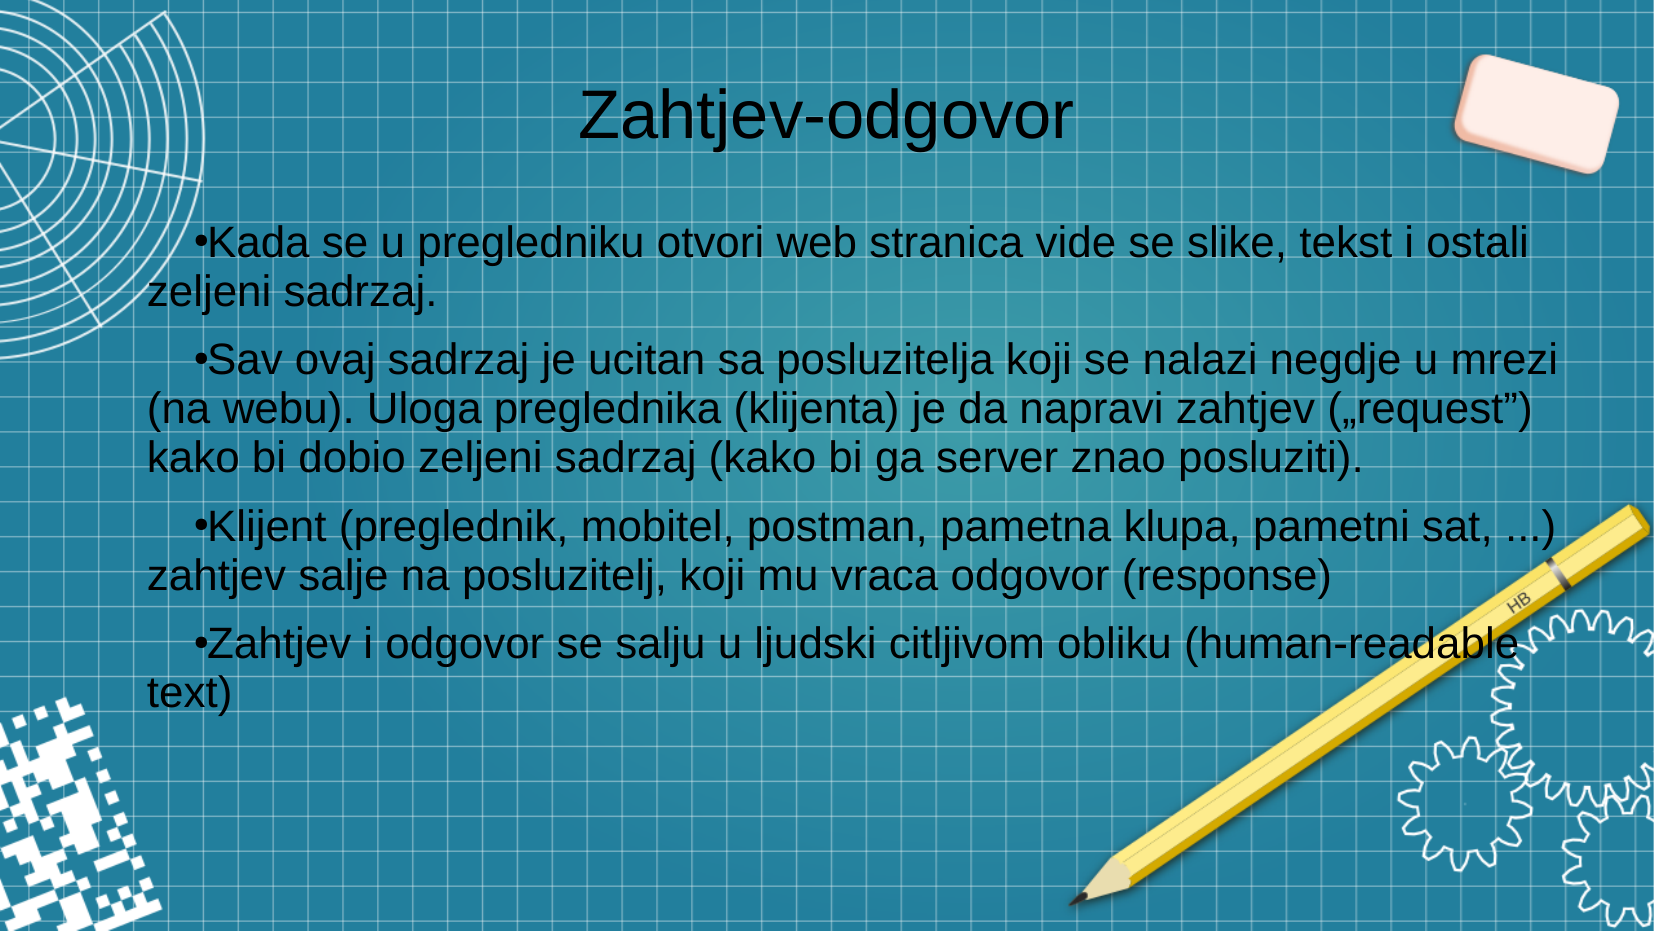

# Zahtjev-odgovor
Kada se u pregledniku otvori web stranica vide se slike, tekst i ostali zeljeni sadrzaj.
Sav ovaj sadrzaj je ucitan sa posluzitelja koji se nalazi negdje u mrezi (na webu). Uloga preglednika (klijenta) je da napravi zahtjev („request”) kako bi dobio zeljeni sadrzaj (kako bi ga server znao posluziti).
Klijent (preglednik, mobitel, postman, pametna klupa, pametni sat, ...) zahtjev salje na posluzitelj, koji mu vraca odgovor (response)
Zahtjev i odgovor se salju u ljudski citljivom obliku (human-readable text)